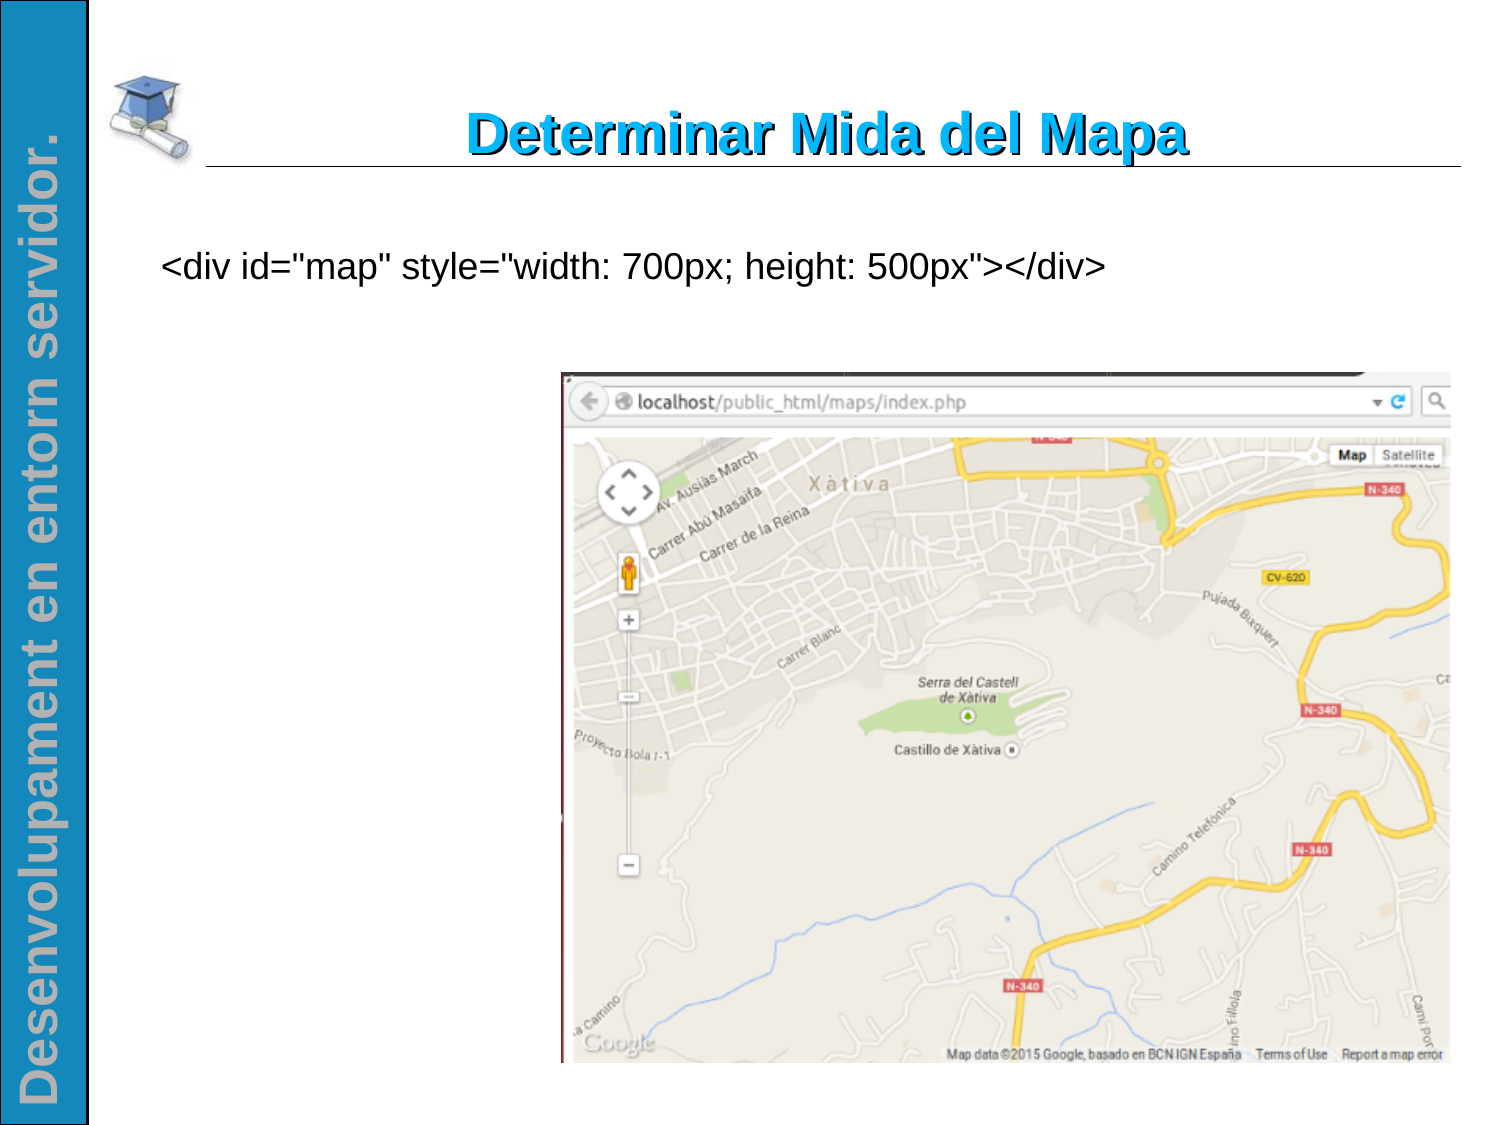

# Determinar Mida del Mapa
<div id="map" style="width: 700px; height: 500px"></div>